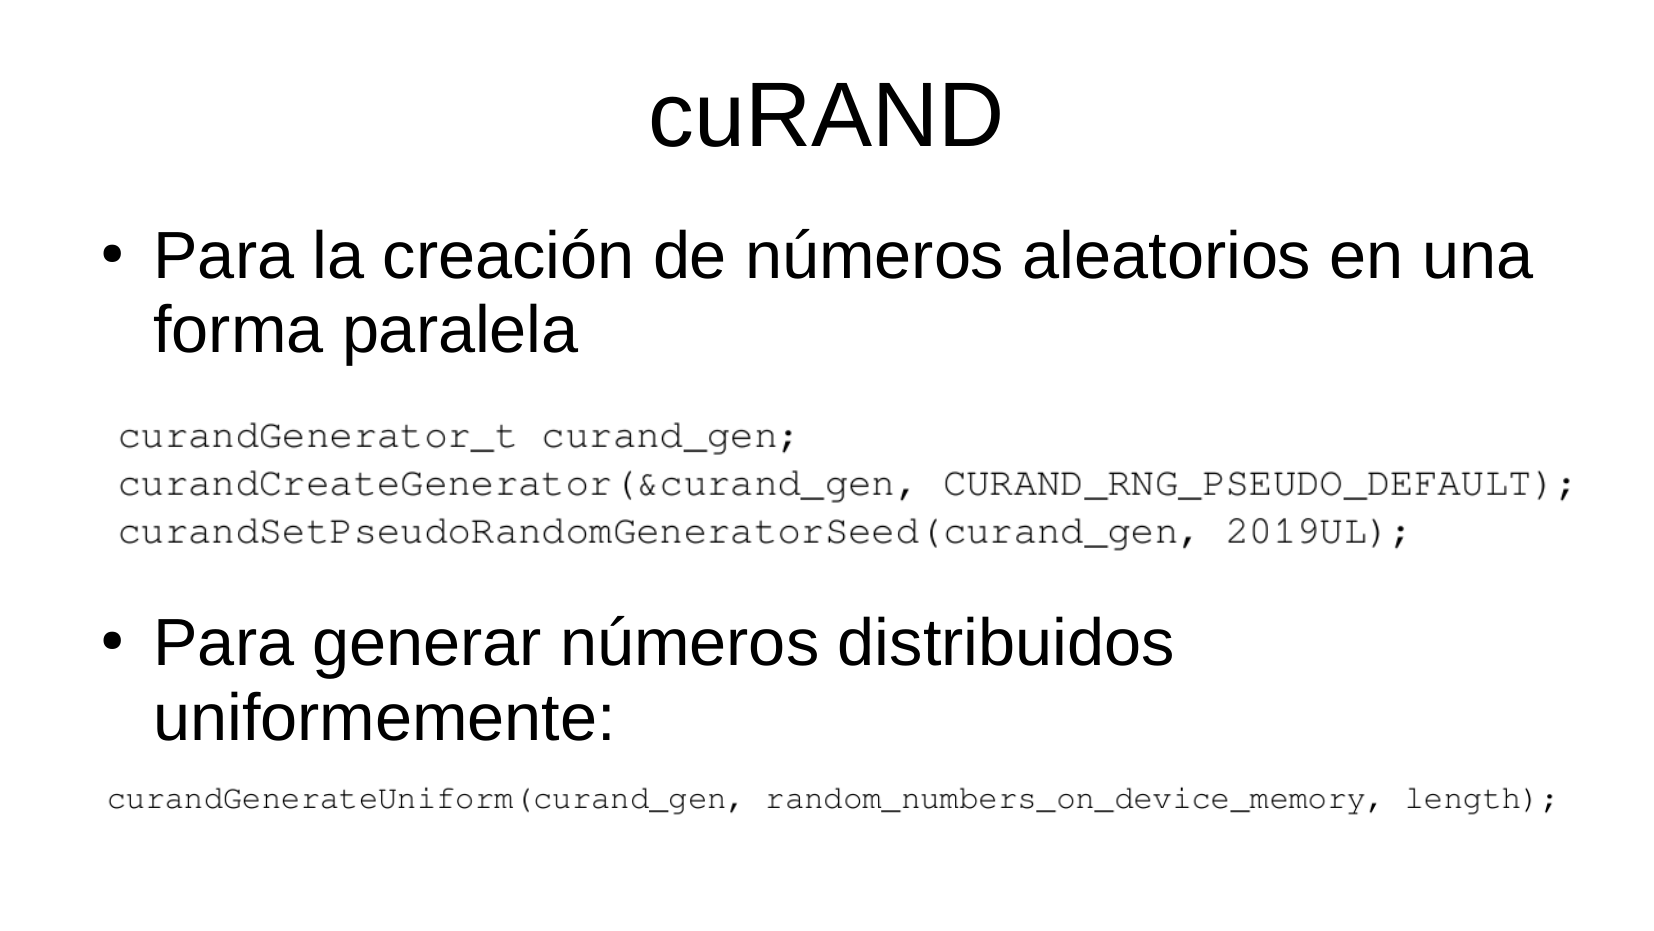

# cuRAND
Para la creación de números aleatorios en una forma paralela
Para generar números distribuidos uniformemente: